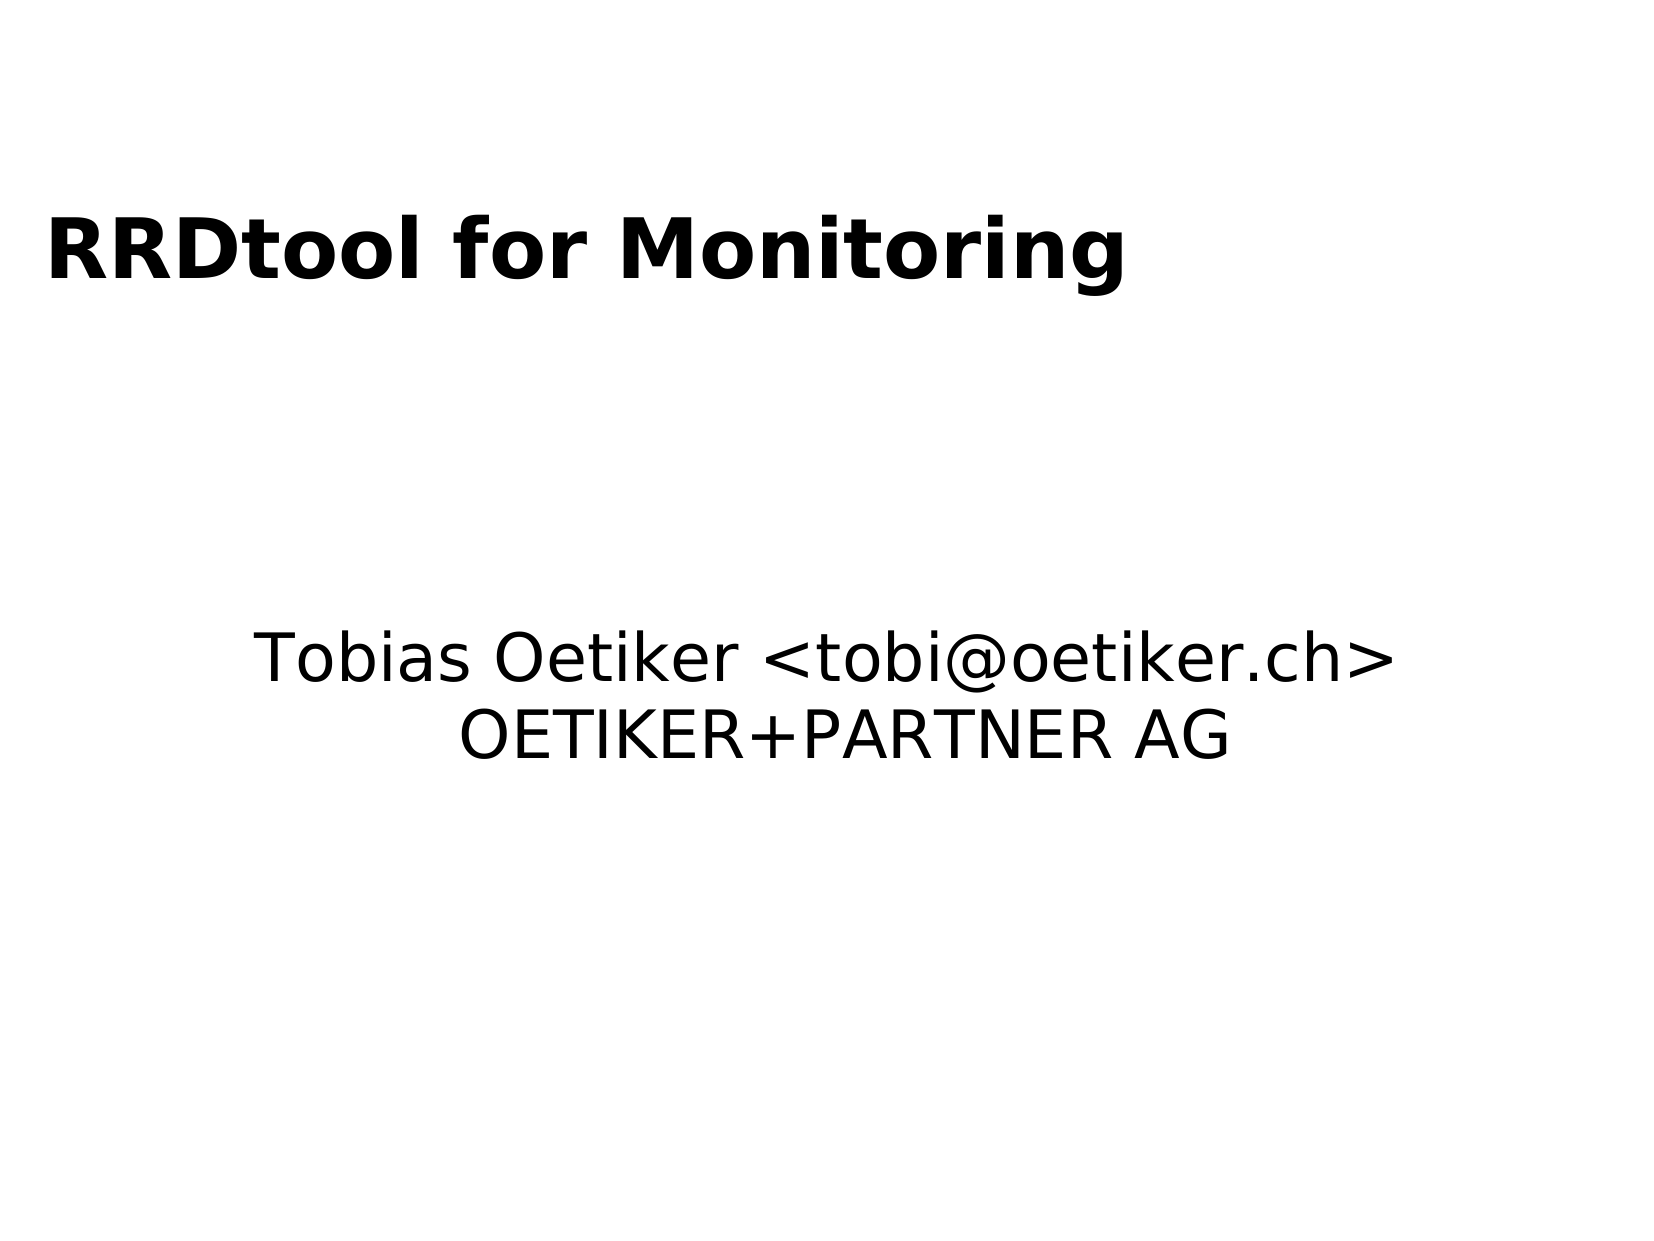

# RRDtool for Monitoring
Tobias Oetiker <tobi@oetiker.ch>
OETIKER+PARTNER AG